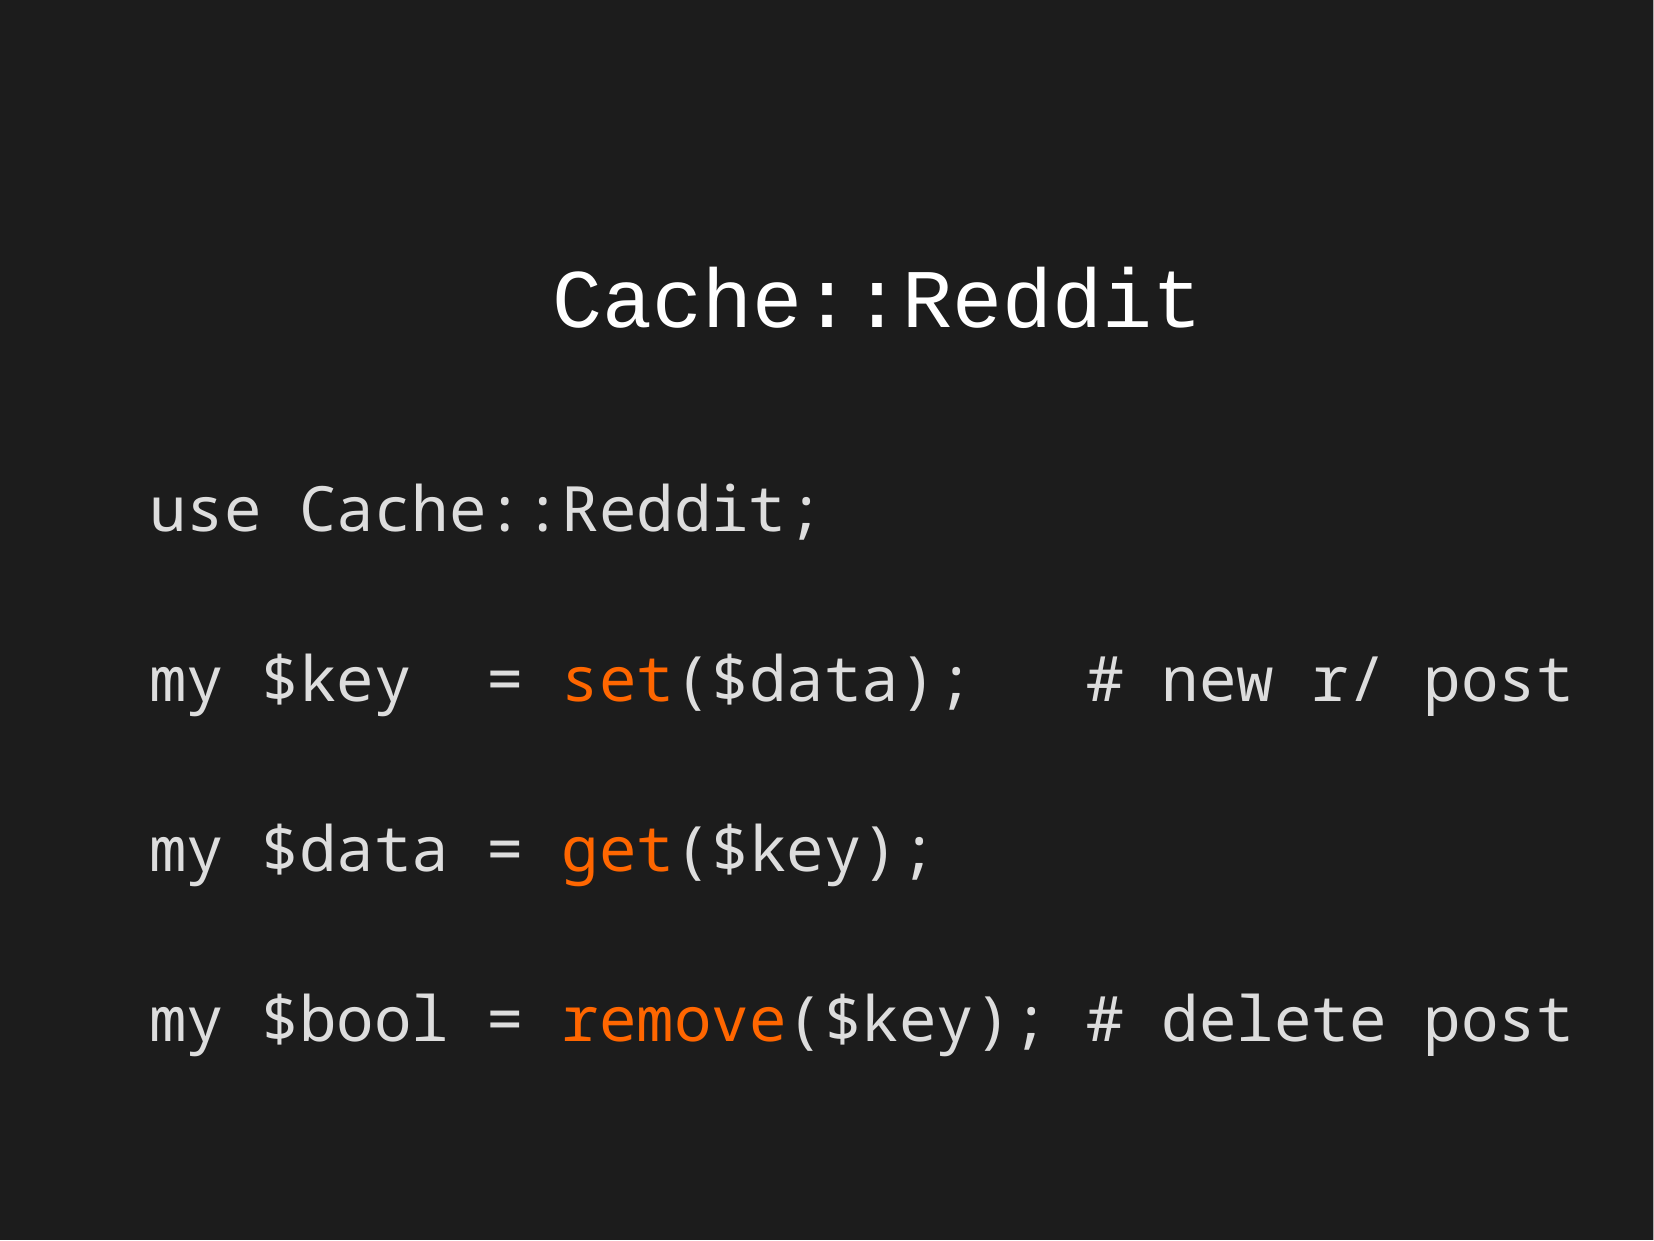

Cache::Reddit
use Cache::Reddit;
my $key = set($data); # new r/ post
my $data = get($key);
my $bool = remove($key); # delete post